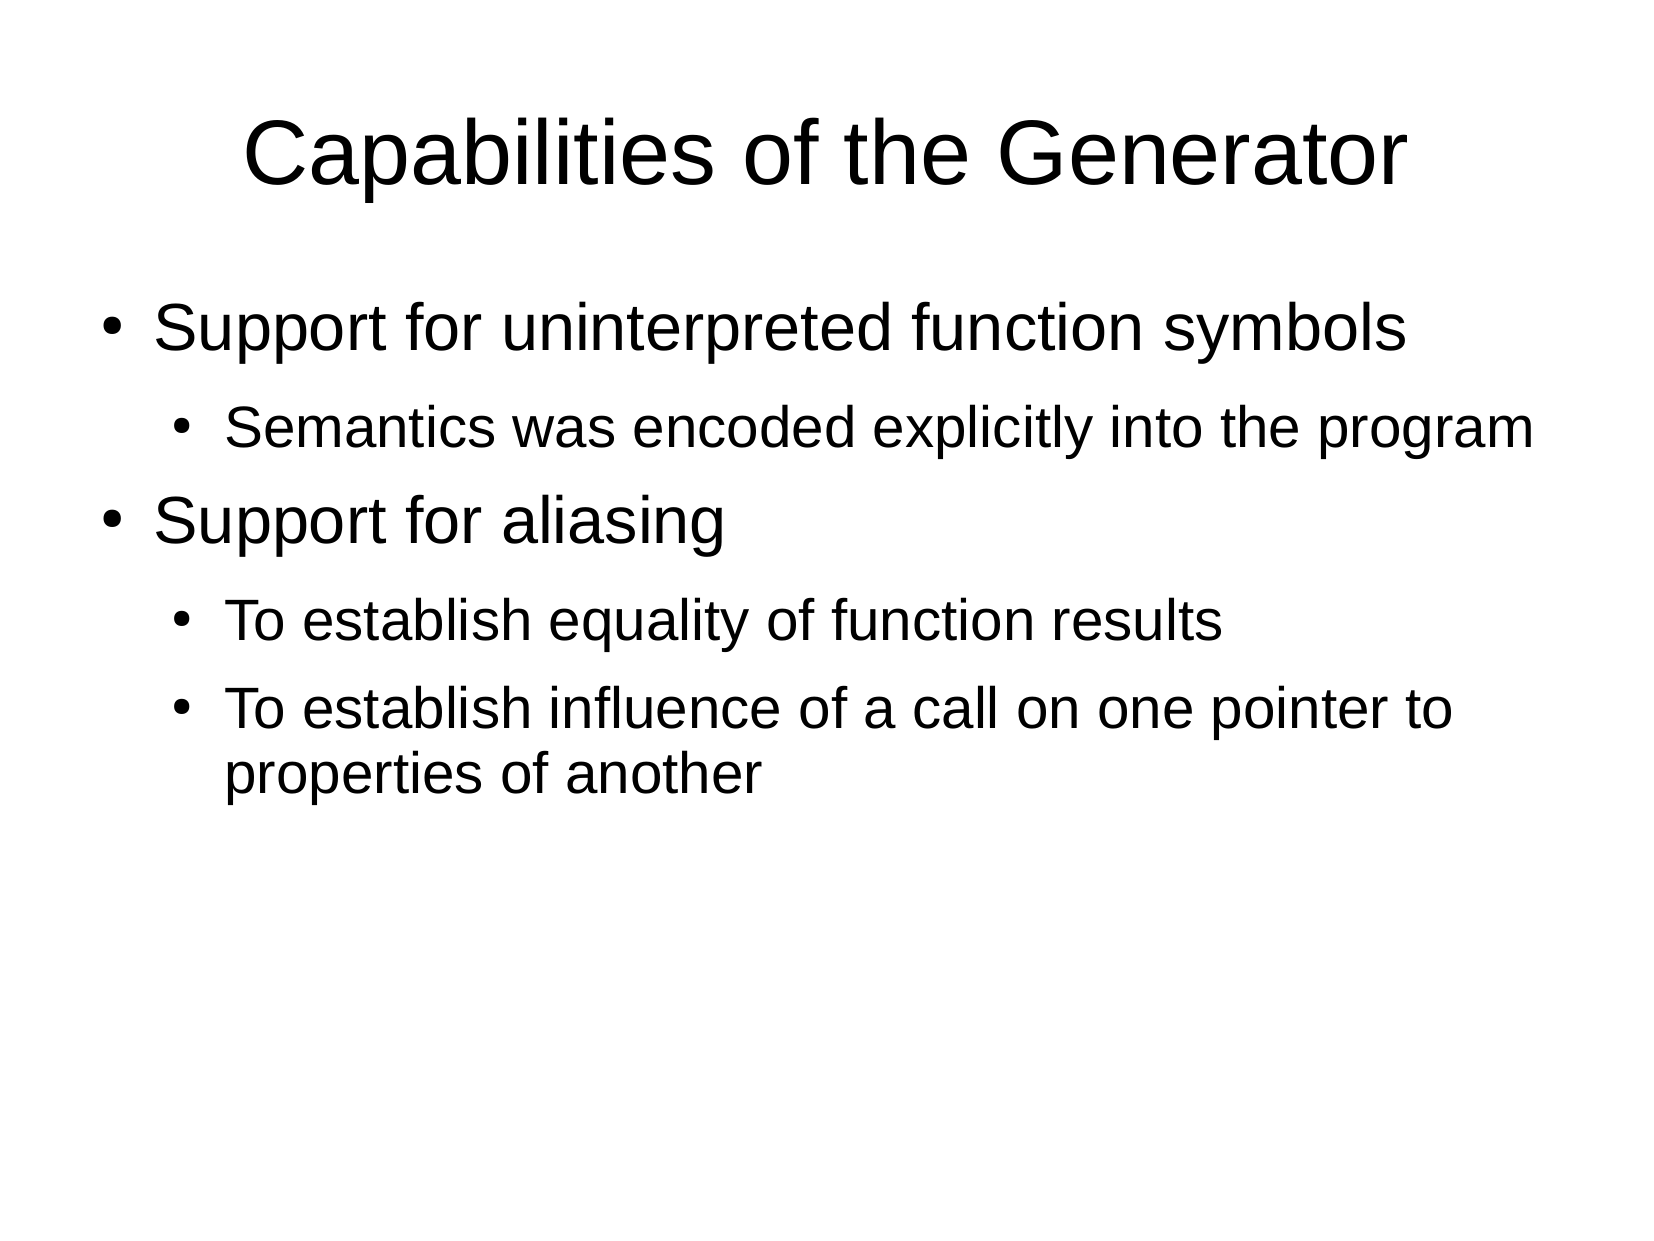

# Capabilities of the Generator
Support for uninterpreted function symbols
Semantics was encoded explicitly into the program
Support for aliasing
To establish equality of function results
To establish influence of a call on one pointer to properties of another